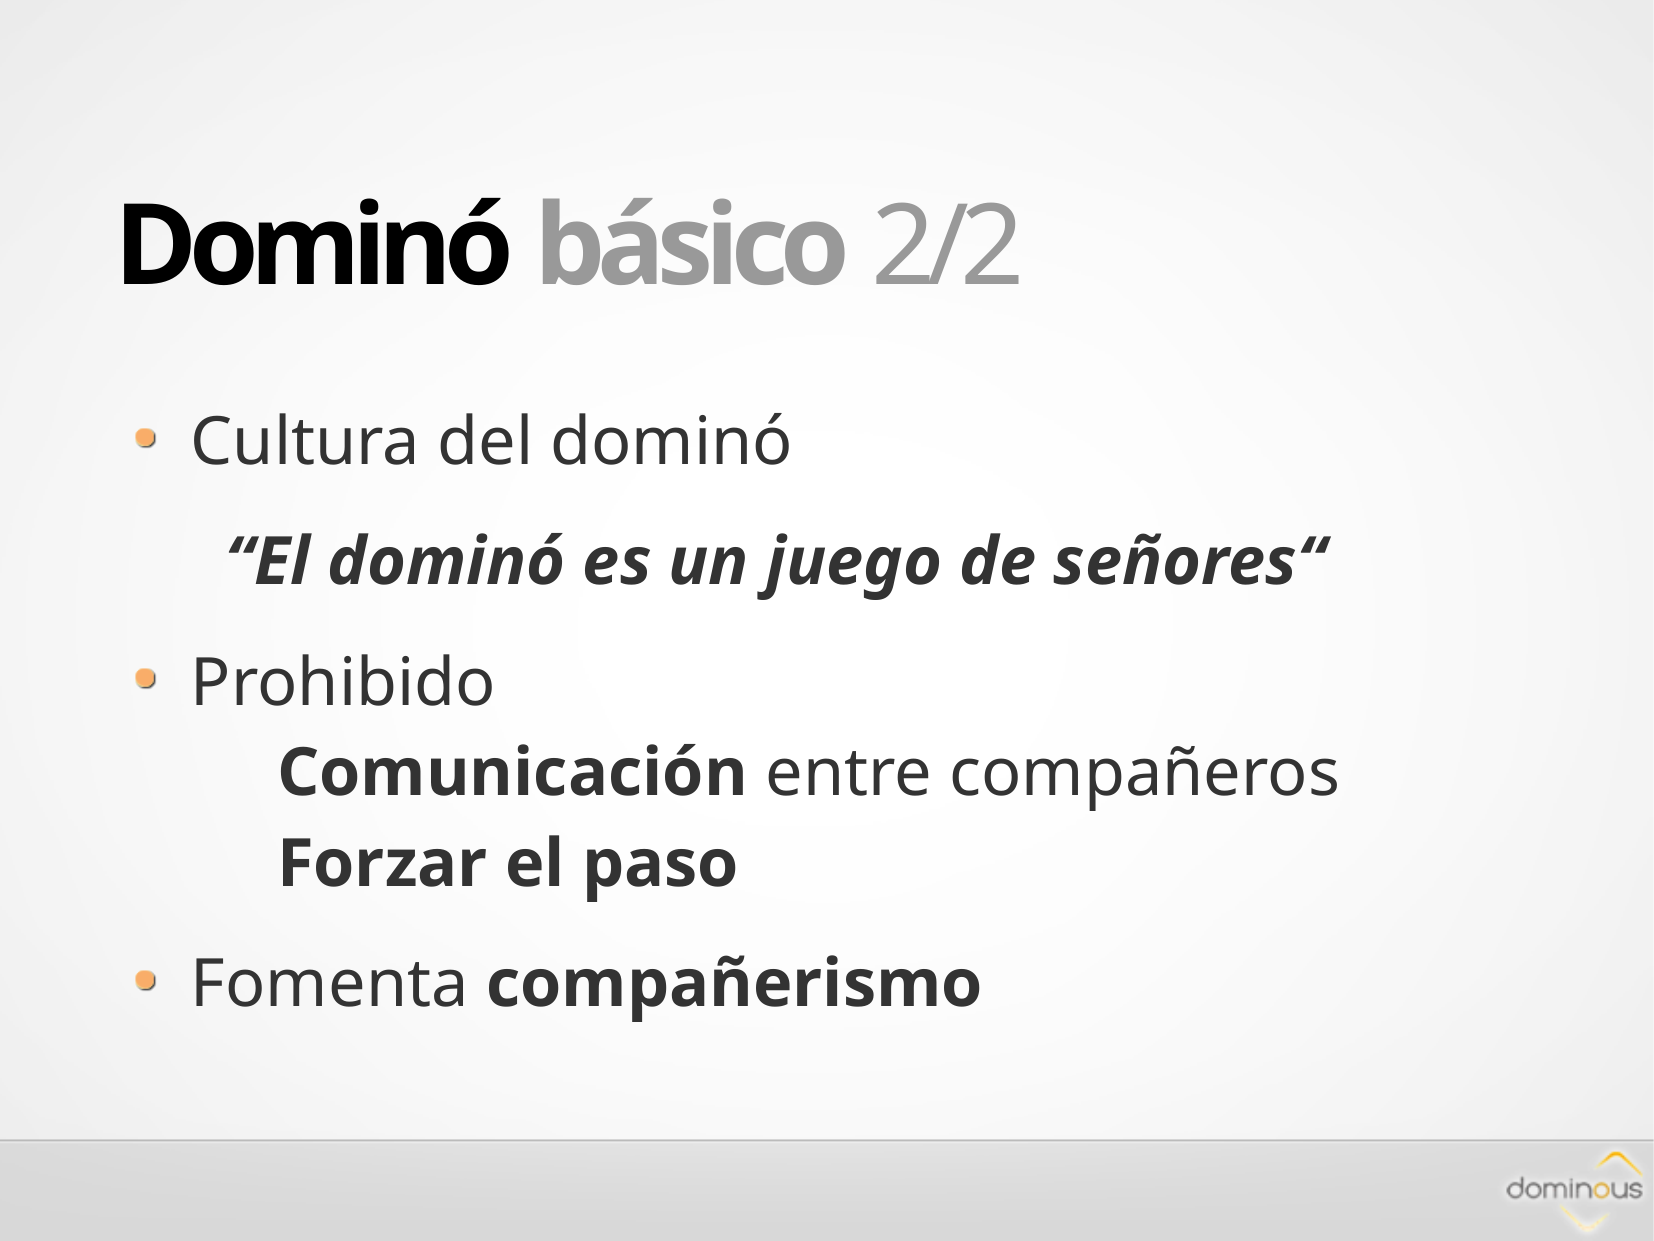

Dominó básico 2/2
Cultura del dominó
 “El dominó es un juego de señores“
Prohibido
 Comunicación entre compañeros
 Forzar el paso
Fomenta compañerismo